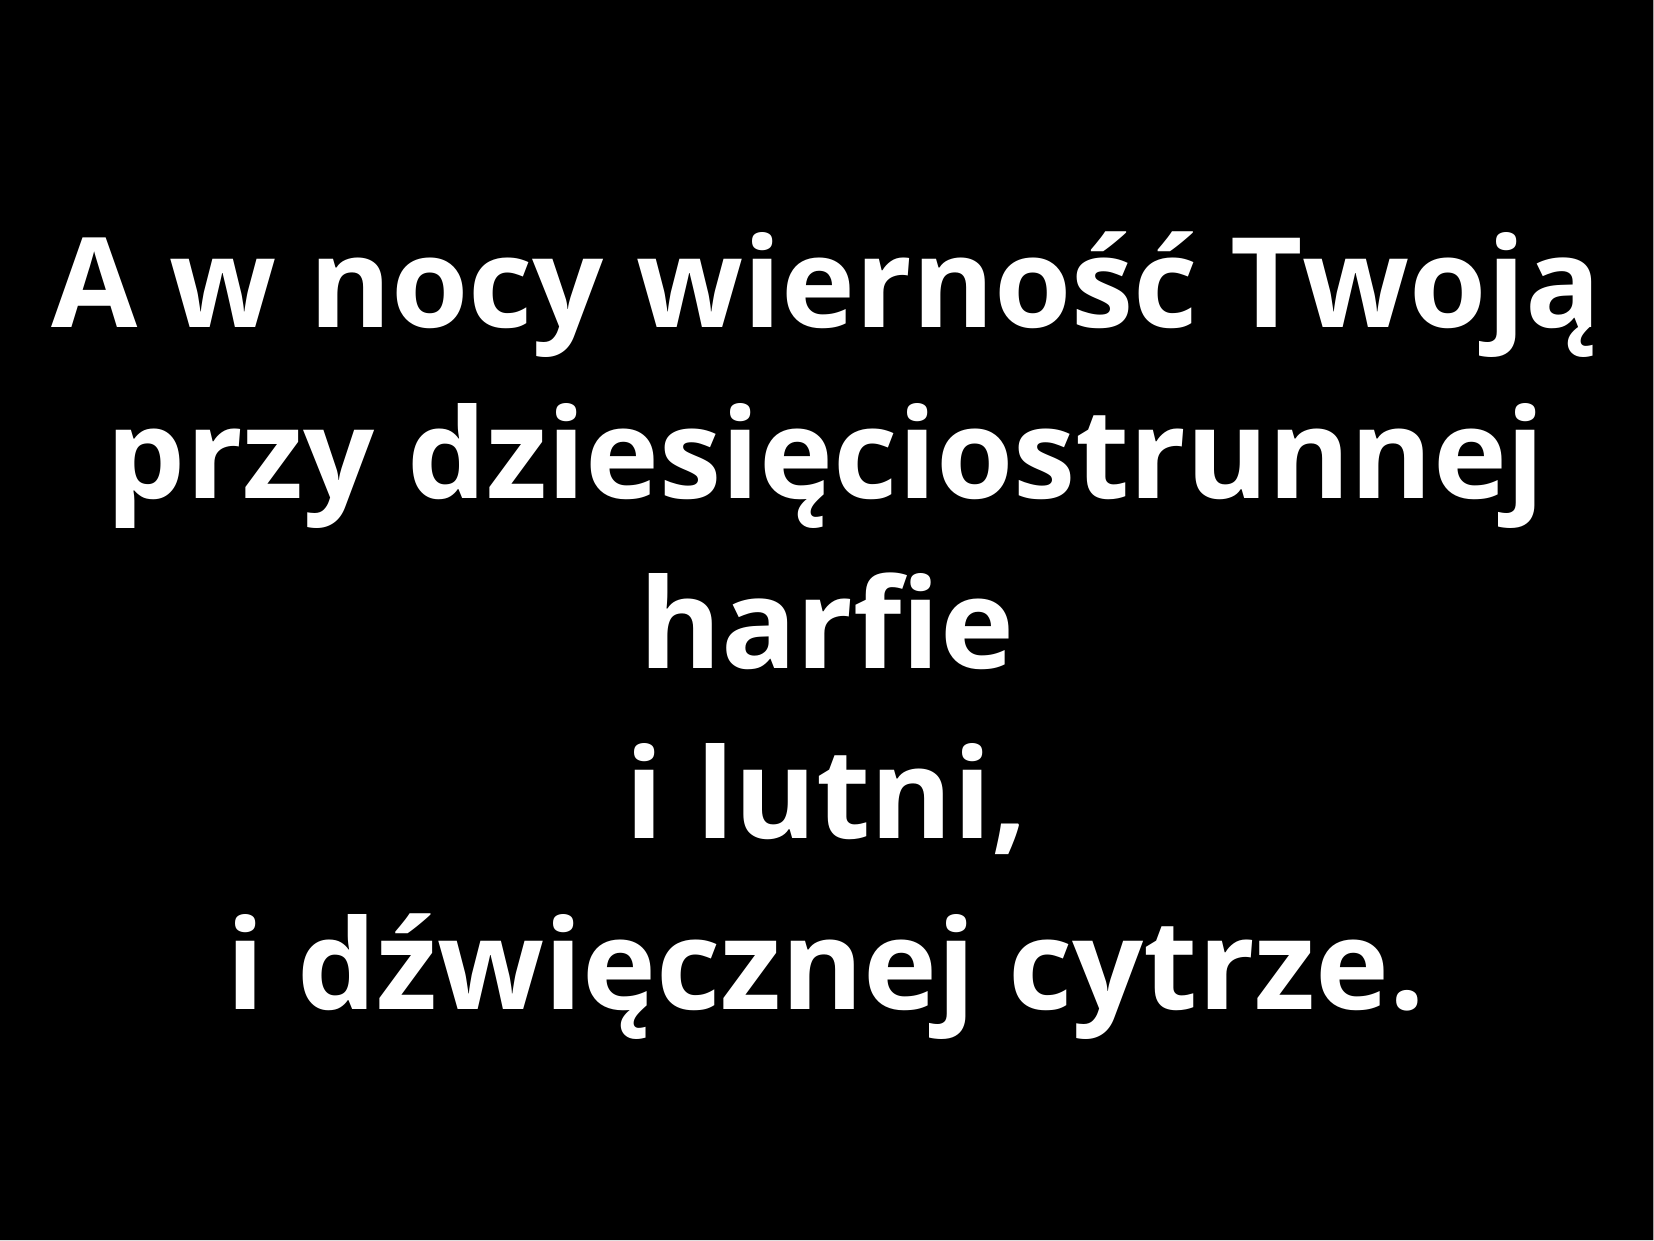

# A w nocy wierność Twoją przy dziesięciostrunnej harfie i lutni, i dźwięcznej cytrze.